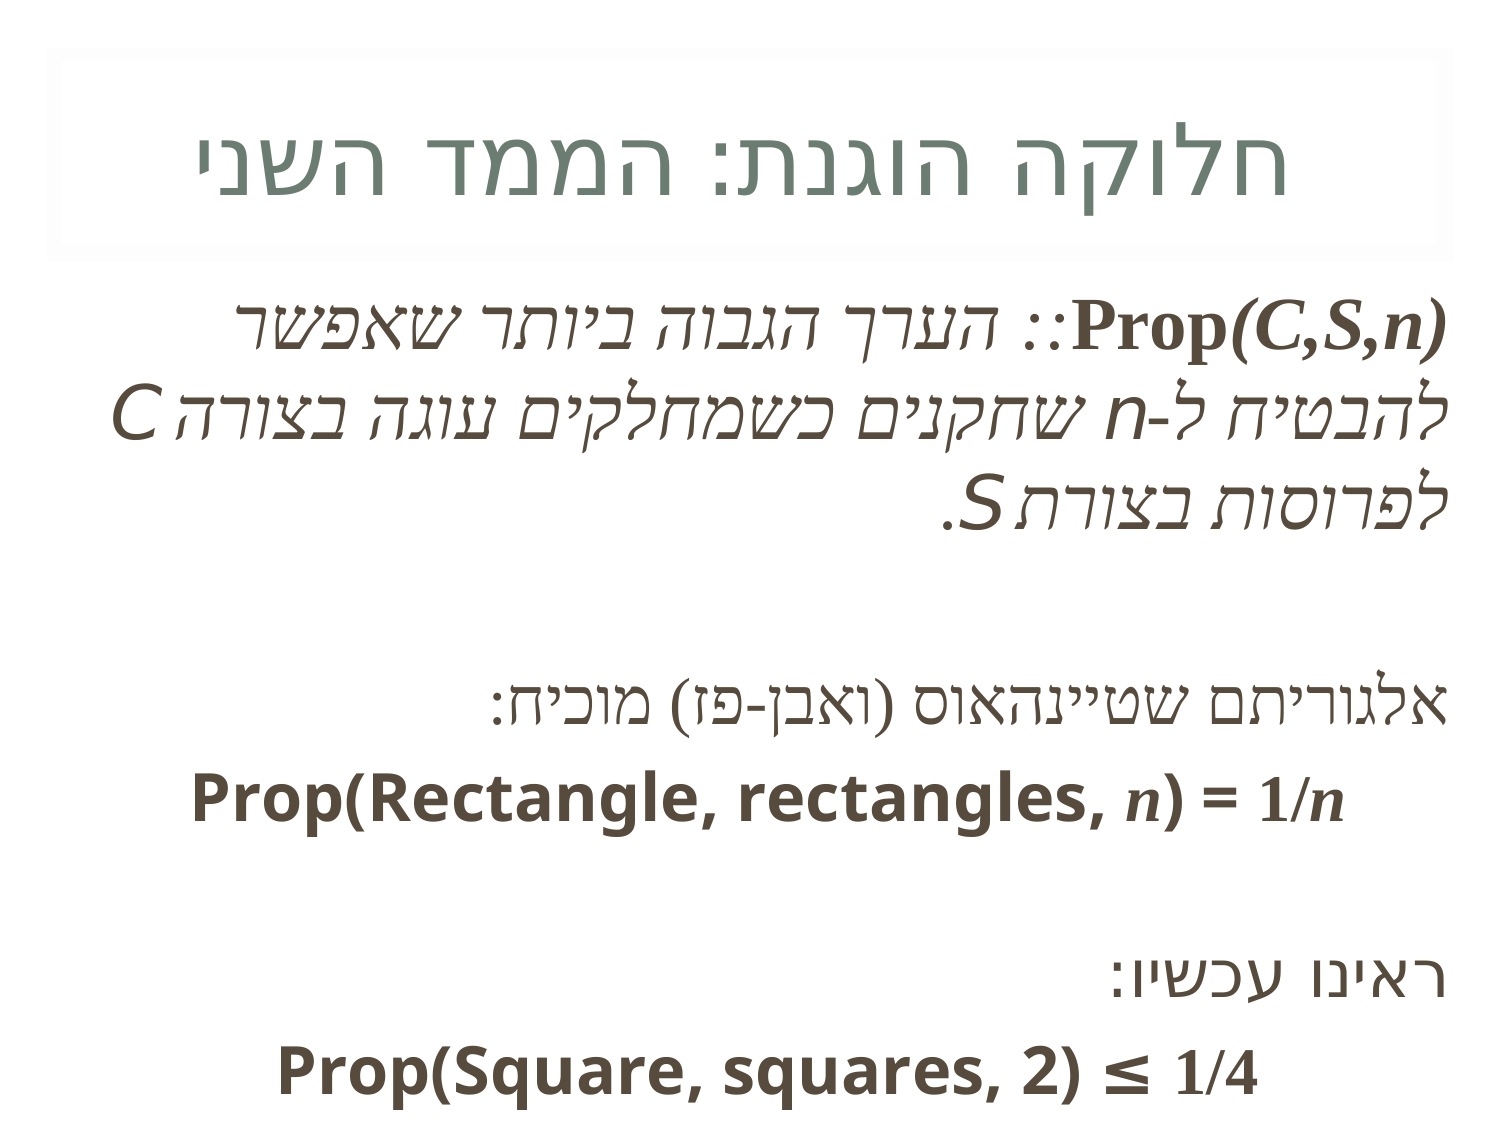

חלוקה הוגנת: הממד השני
Prop(C,S,n):: הערך הגבוה ביותר שאפשר להבטיח ל-n שחקנים כשמחלקים עוגה בצורה C
לפרוסות בצורת S.
אלגוריתם שטיינהאוס (ואבן-פז) מוכיח:
 Prop(Rectangle, rectangles, n) = 1/n
ראינו עכשיו:
 Prop(Square, squares, 2) ≤ 1/4